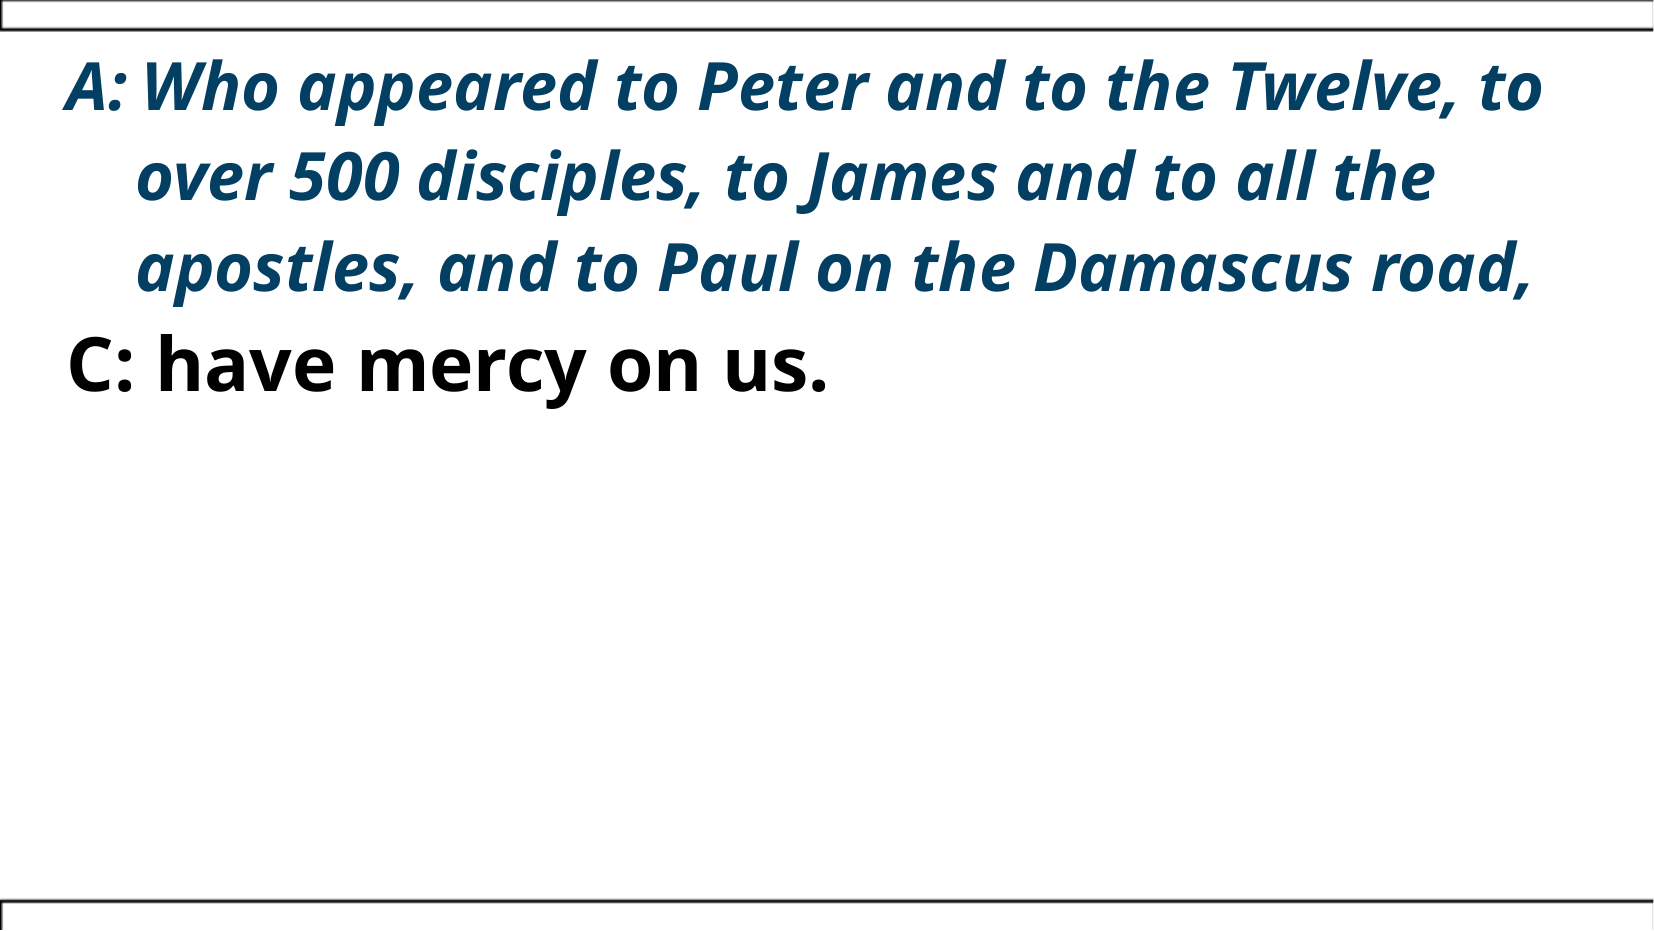

A:	Who appeared to Peter and to the Twelve, to
 over 500 disciples, to James and to all the
 apostles, and to Paul on the Damascus road,
C: have mercy on us.